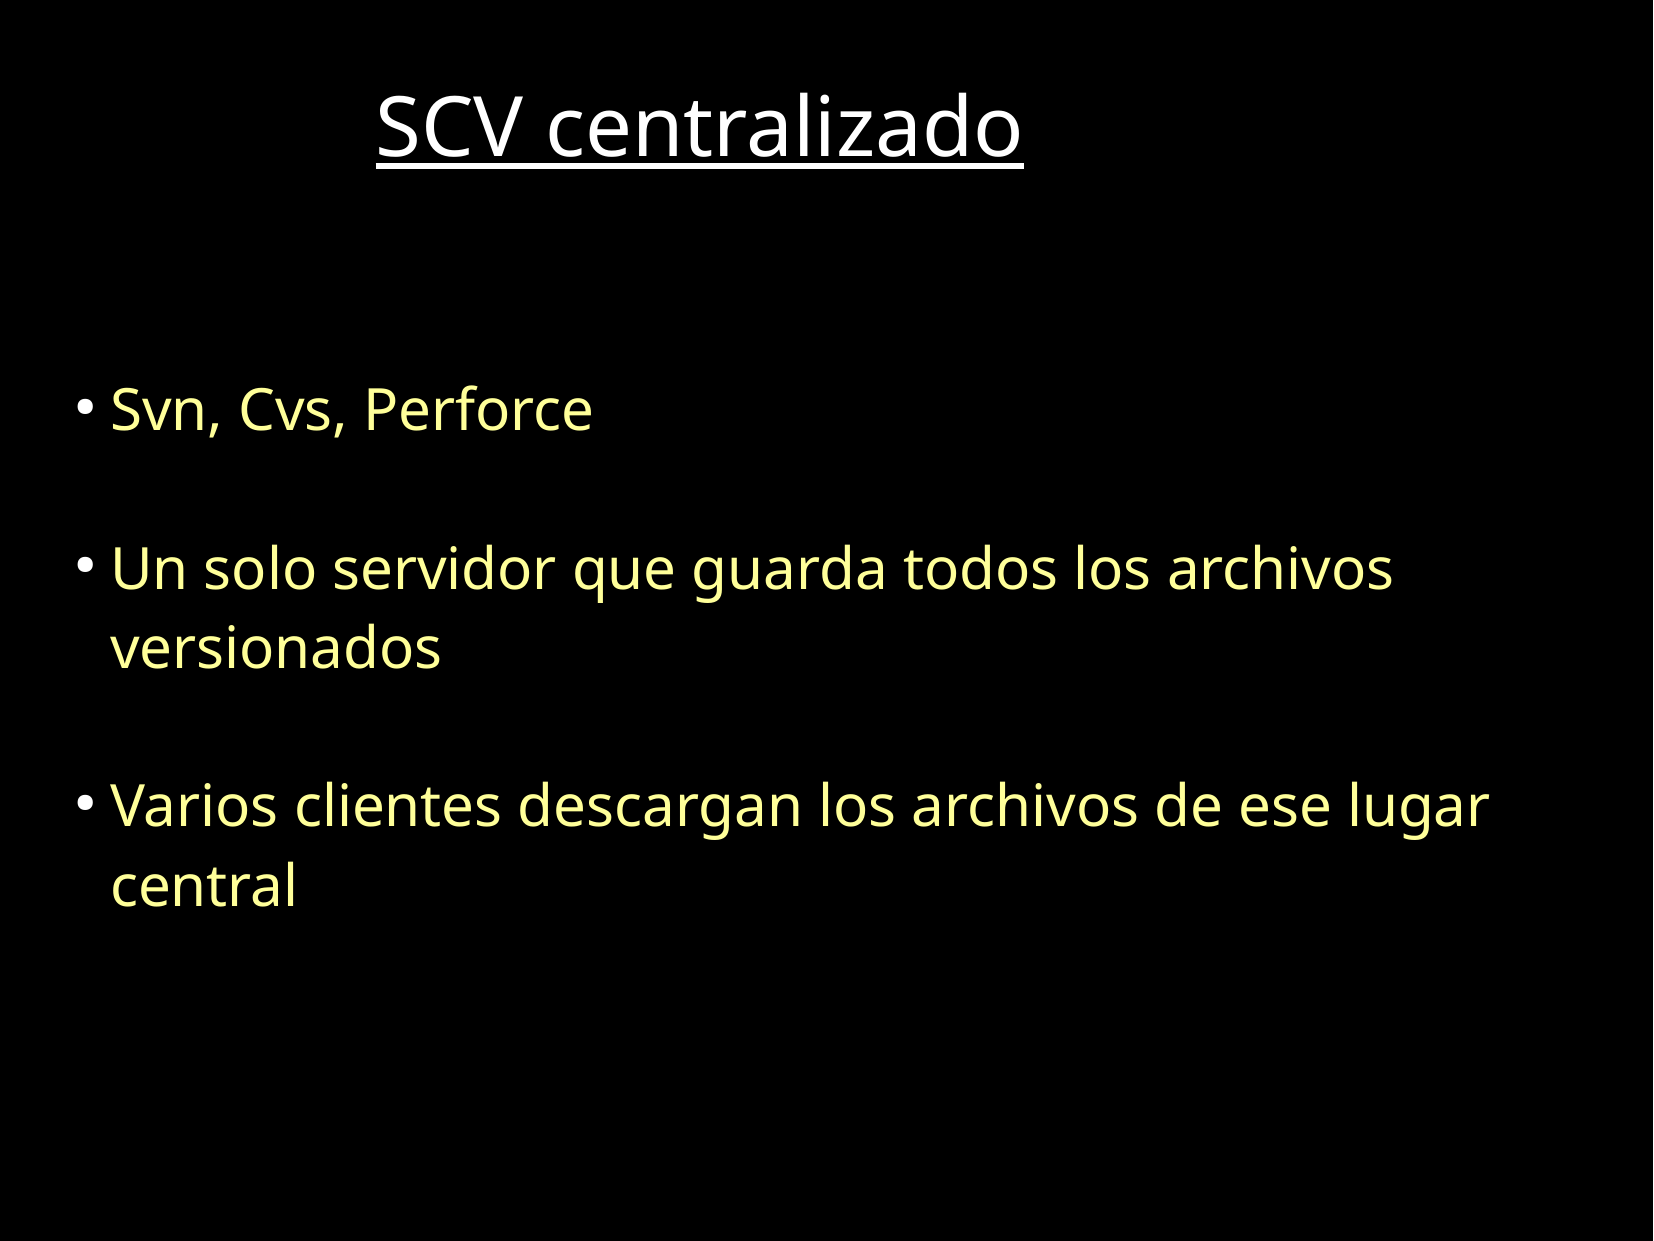

SCV centralizado
Svn, Cvs, Perforce
Un solo servidor que guarda todos los archivos versionados
Varios clientes descargan los archivos de ese lugar central